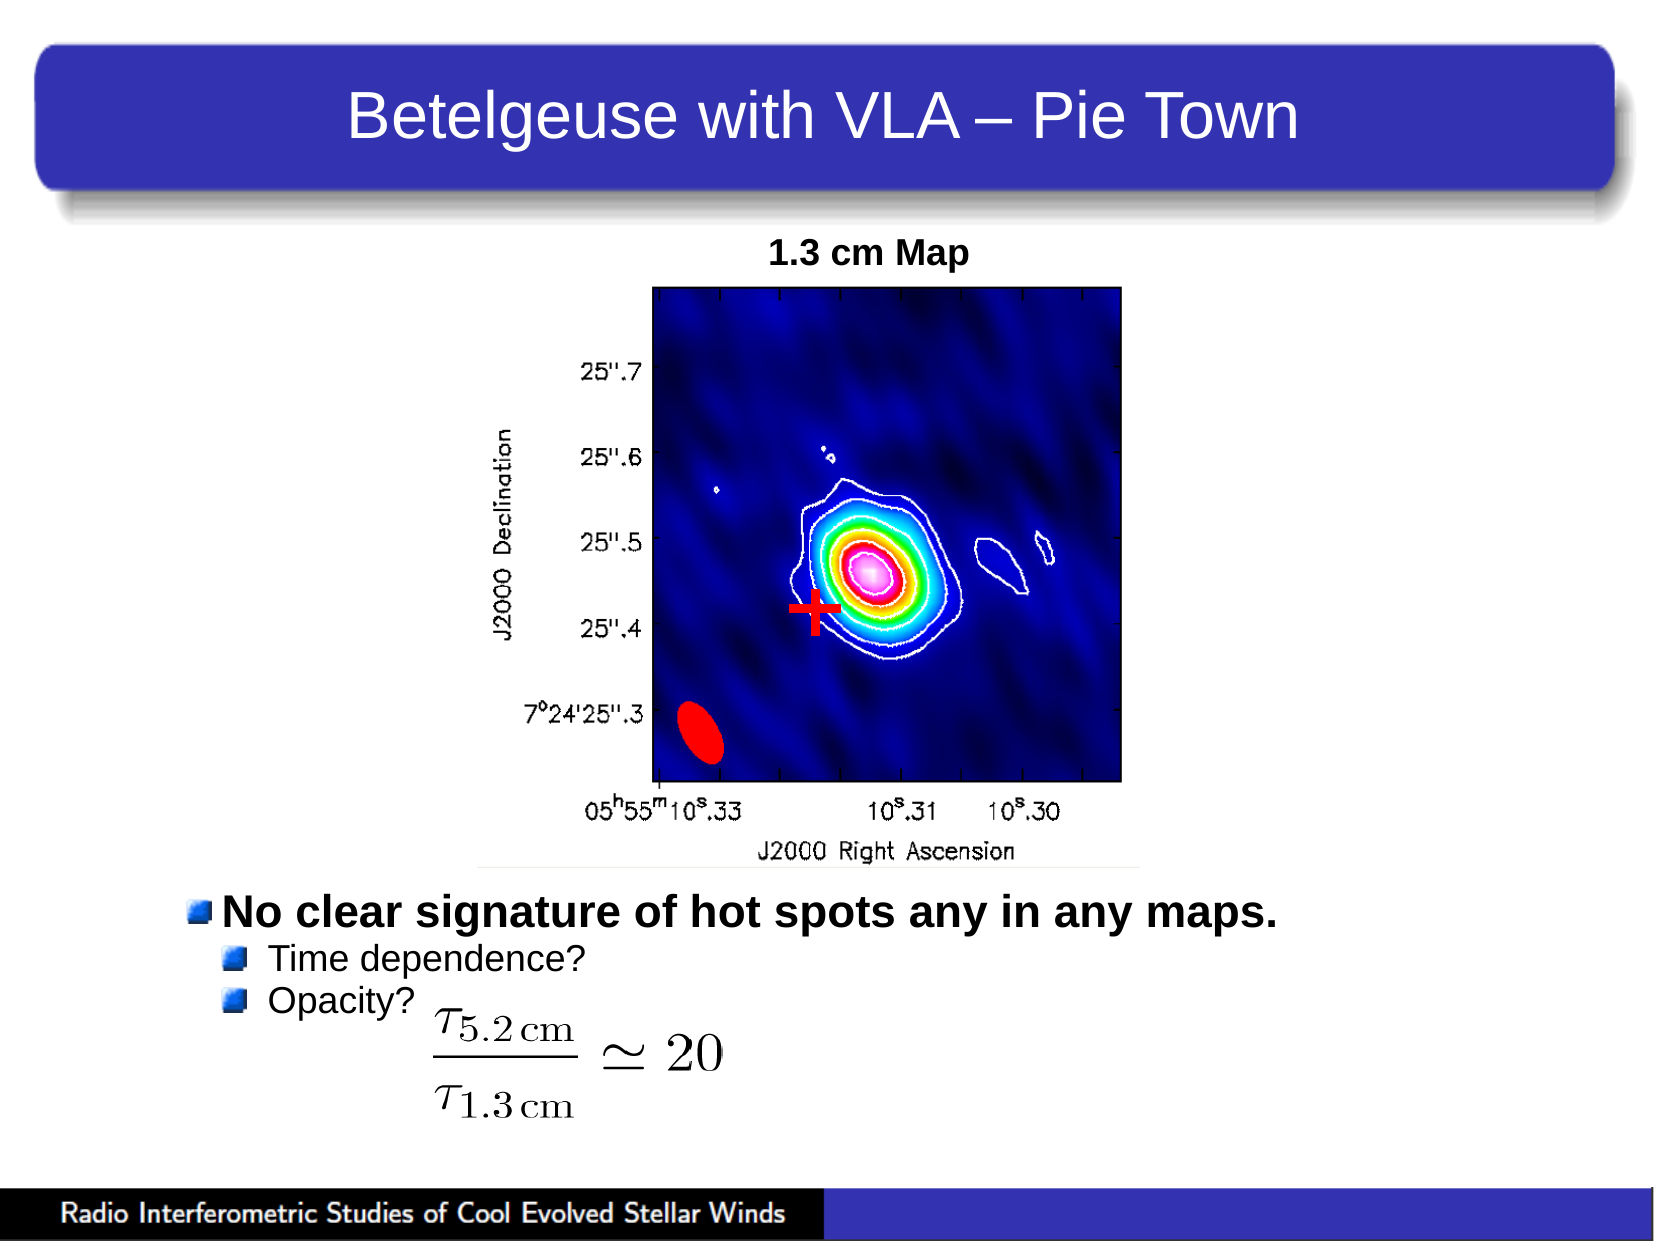

Betelgeuse with VLA – Pie Town
1.3 cm Map
 No clear signature of hot spots any in any maps.
 Time dependence?
 Opacity?